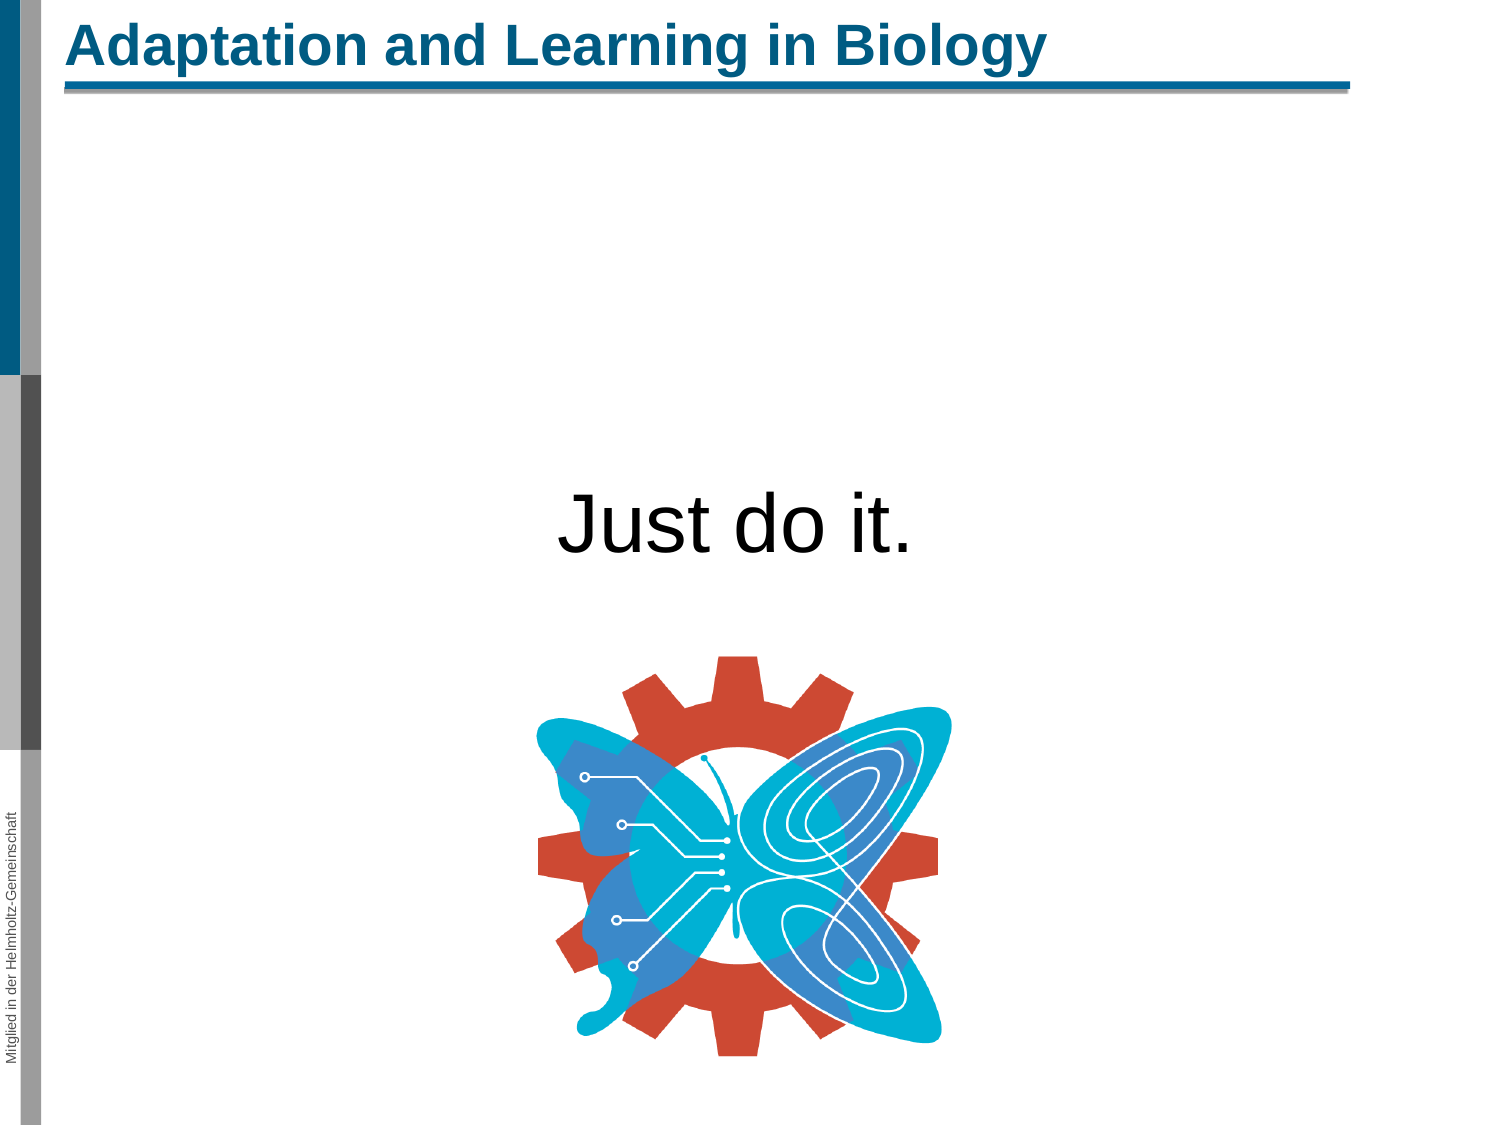

Adaptation and Learning in Biology
Just do it.